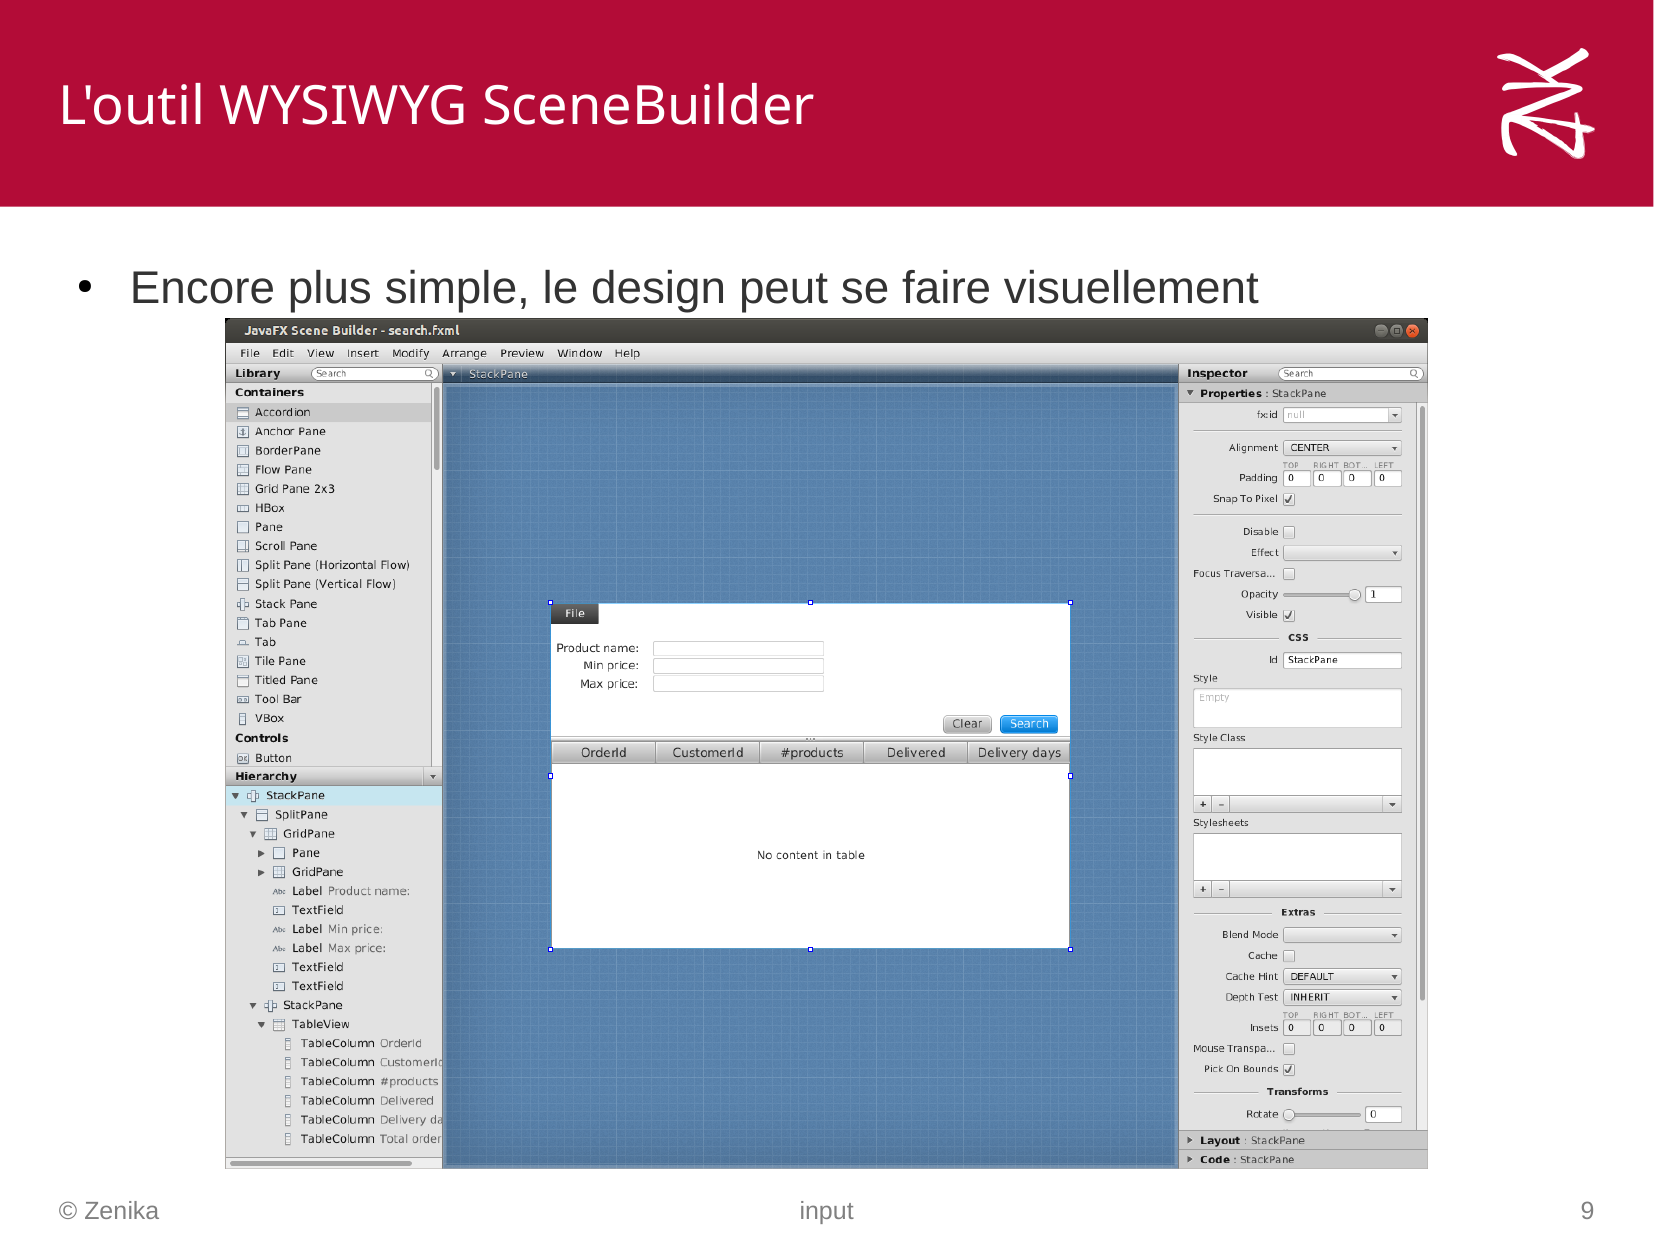

# L'outil WYSIWYG SceneBuilder
Encore plus simple, le design peut se faire visuellement